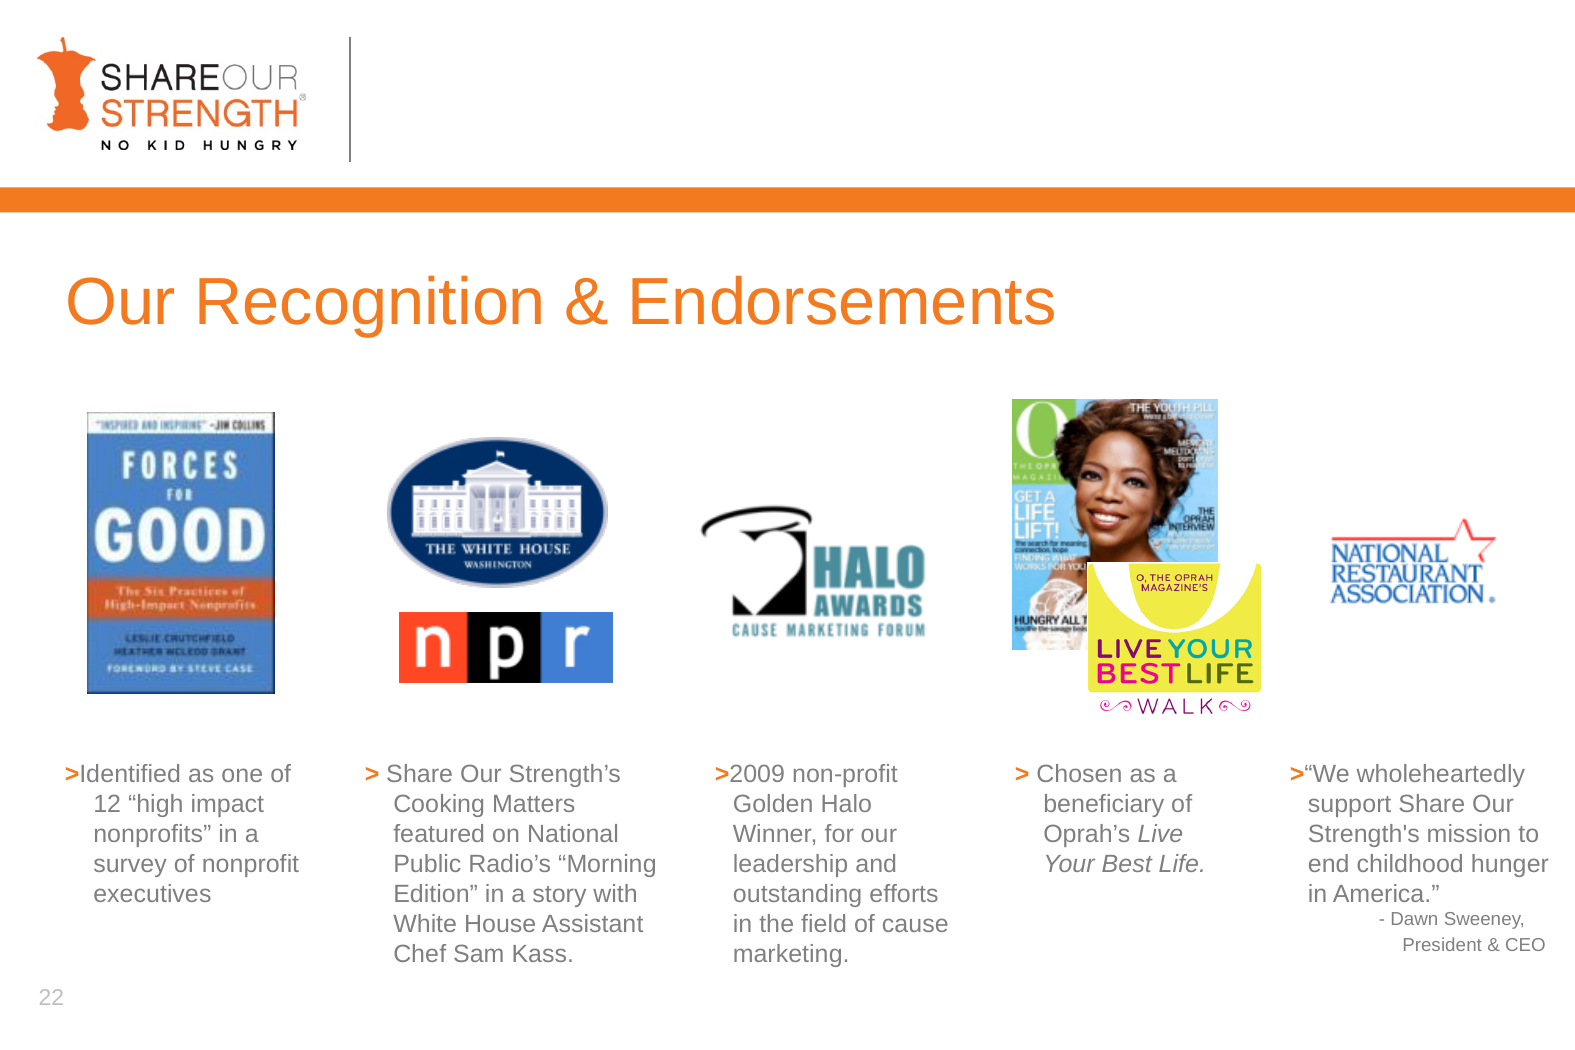

# Our Recognition & Endorsements
>Identified as one of 12 “high impact nonprofits” in a survey of nonprofit executives
> Share Our Strength’s Cooking Matters featured on National Public Radio’s “Morning Edition” in a story with White House Assistant Chef Sam Kass.
>2009 non-profit Golden Halo Winner, for our leadership and outstanding efforts in the field of cause marketing.
> Chosen as a beneficiary of Oprah’s Live Your Best Life.
>“We wholeheartedly support Share Our Strength's mission to end childhood hunger
in America.”
 - Dawn Sweeney,
President & CEO